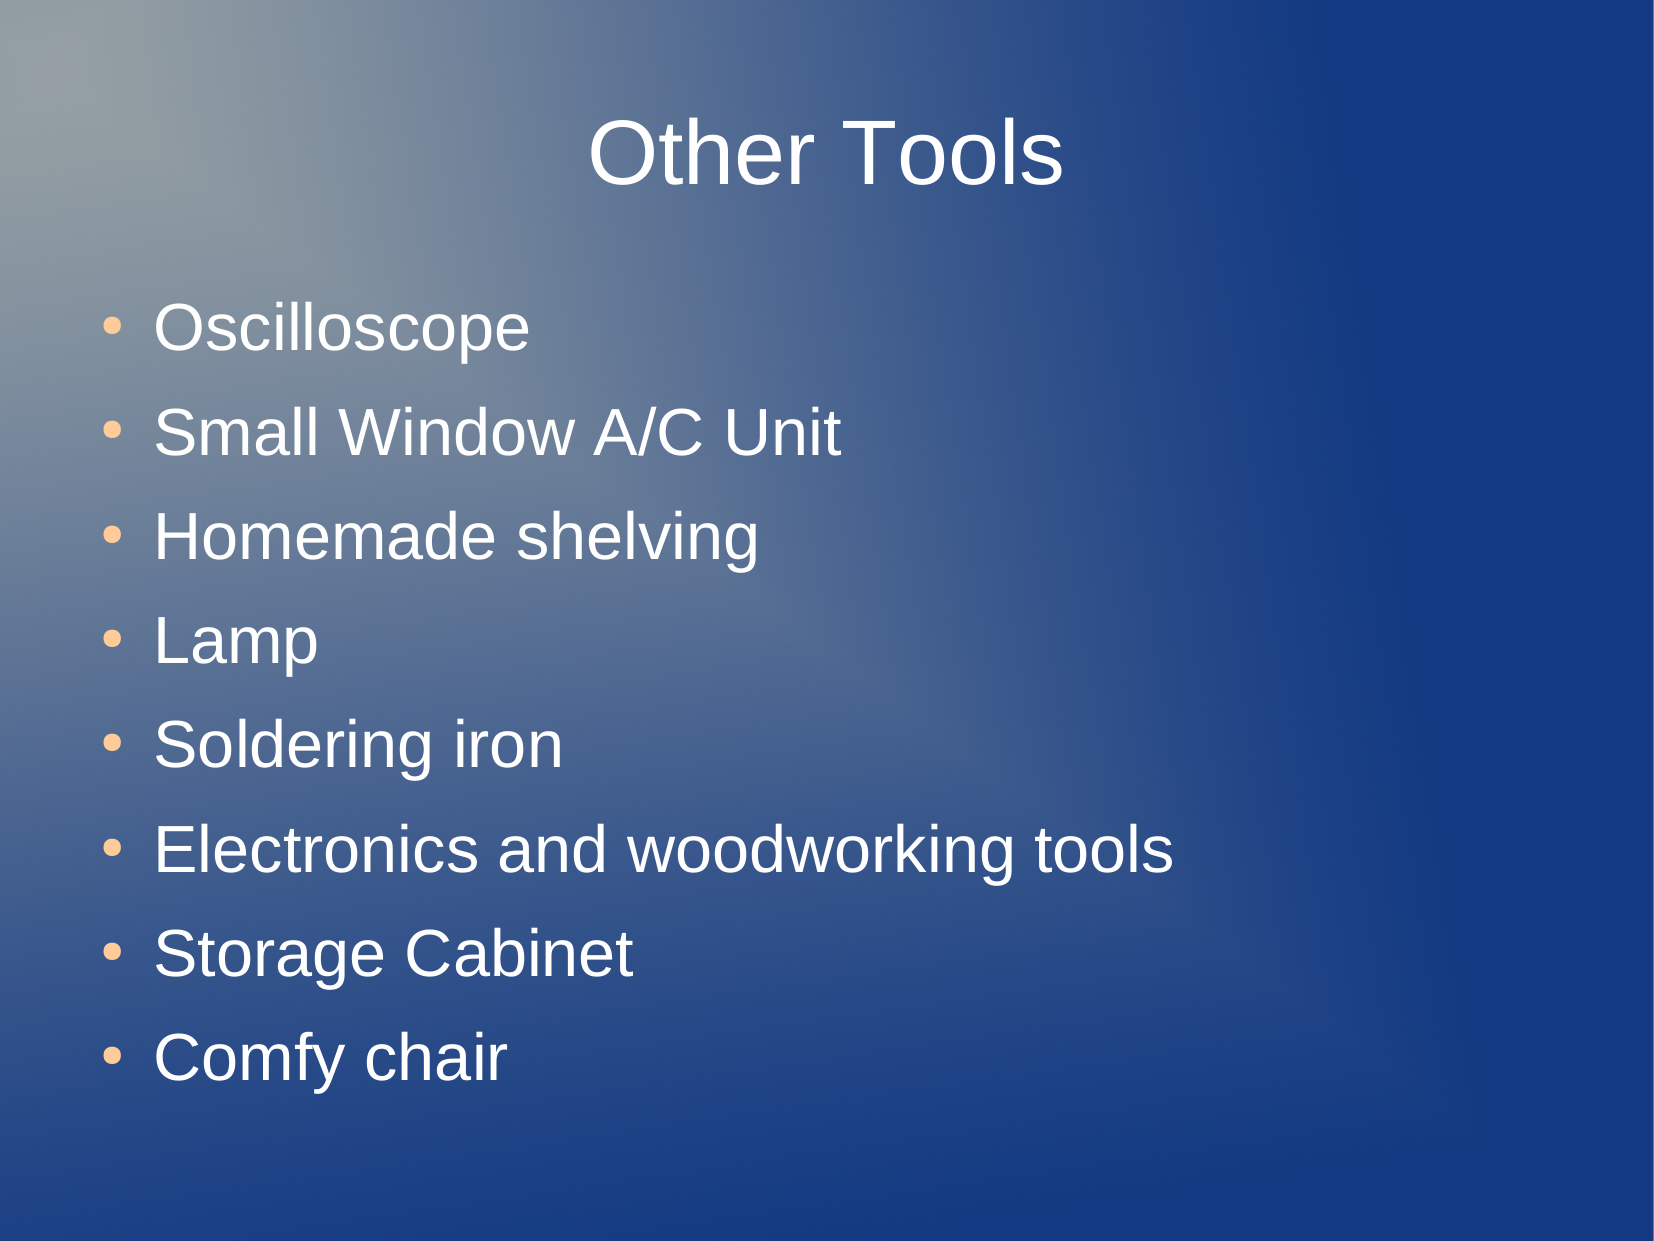

# Other Tools
Oscilloscope
Small Window A/C Unit
Homemade shelving
Lamp
Soldering iron
Electronics and woodworking tools
Storage Cabinet
Comfy chair